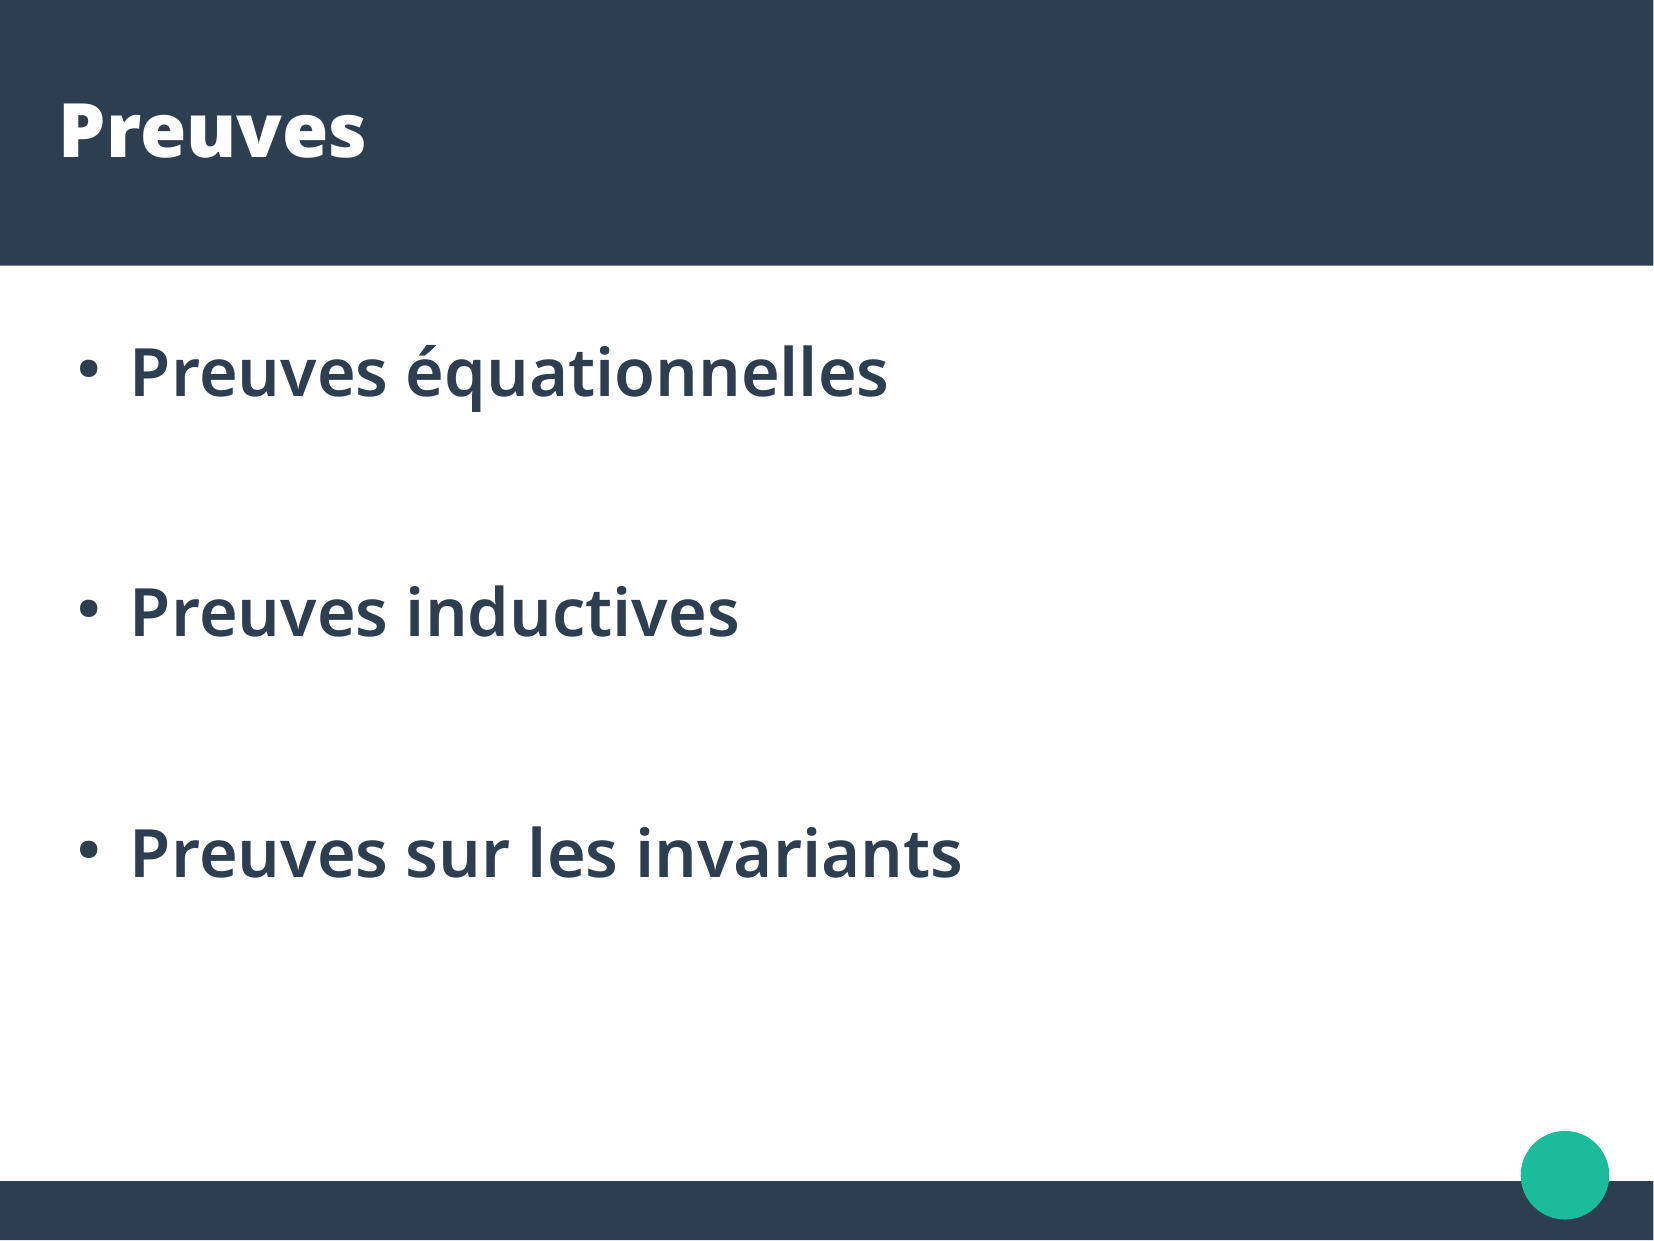

# Preuves
Preuves équationnelles
Preuves inductives
Preuves sur les invariants